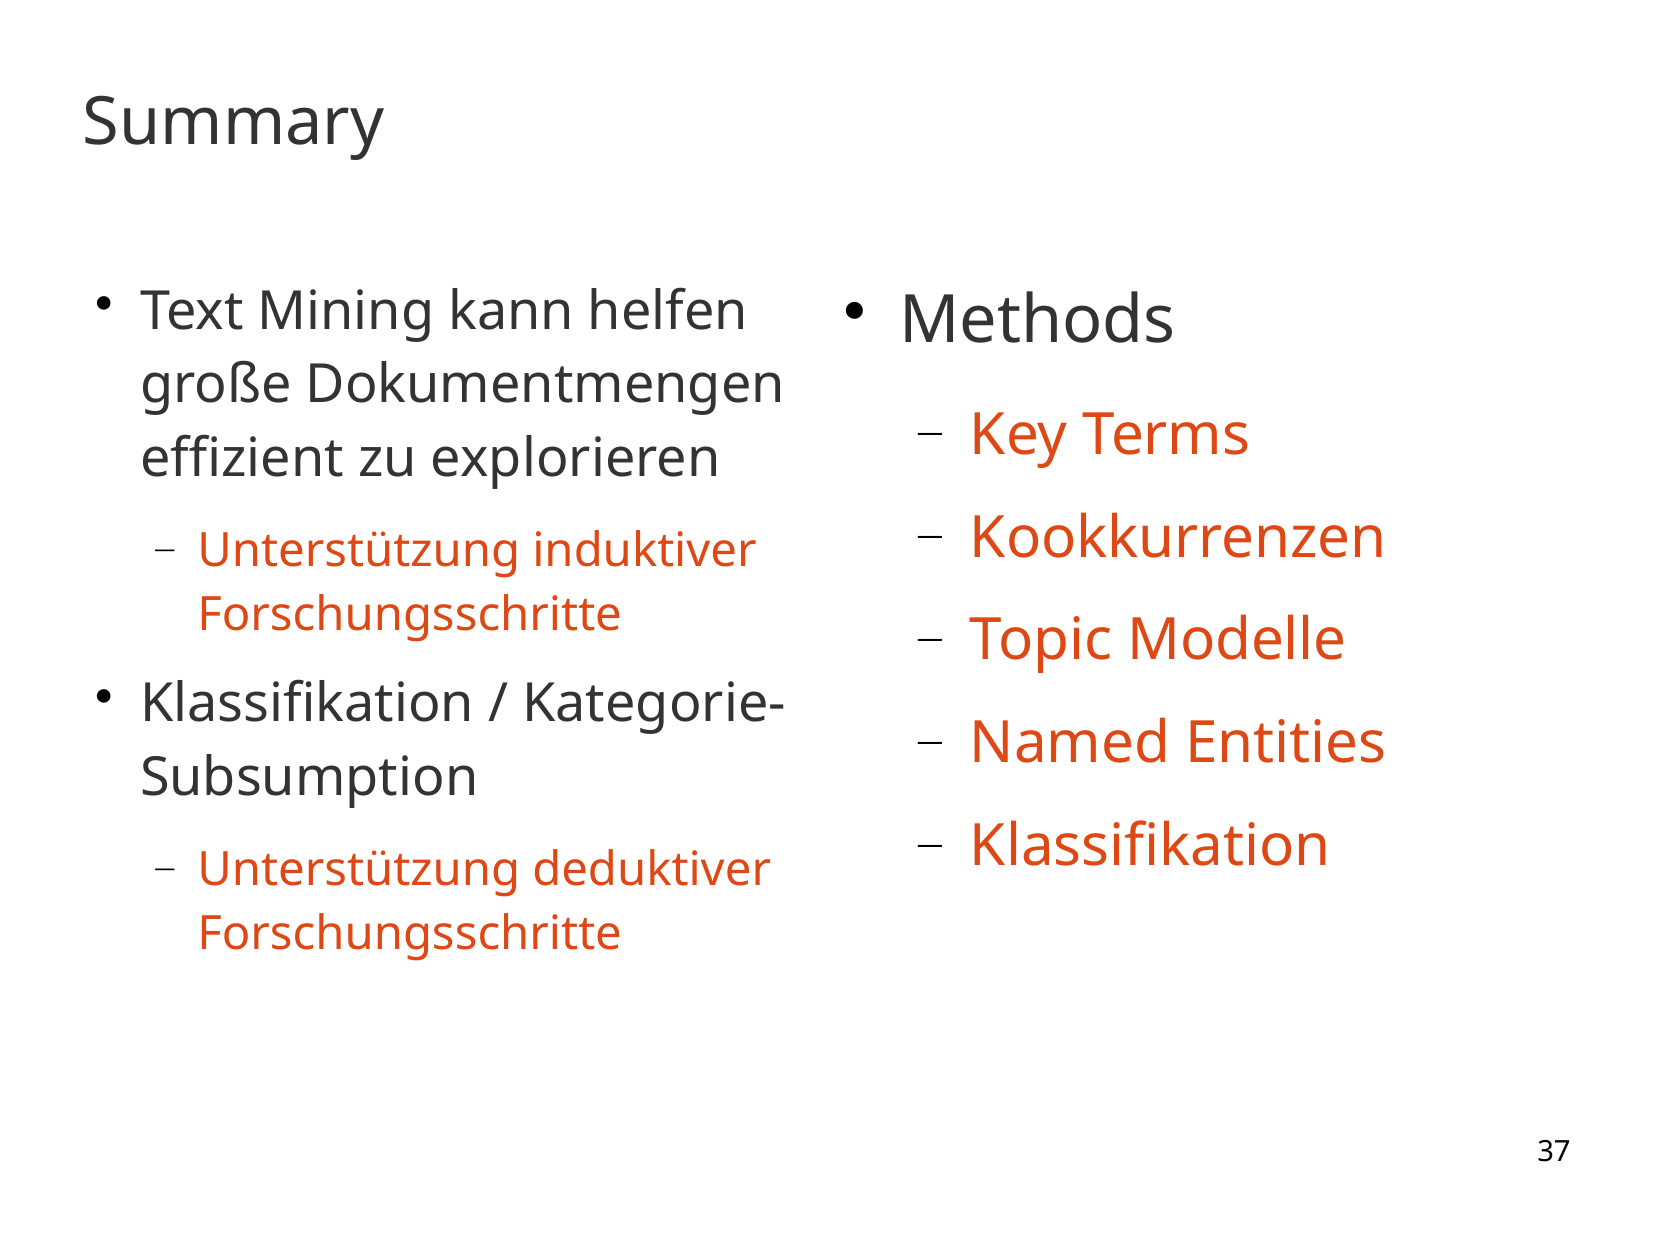

# Summary
Text Mining kann helfen große Dokumentmengen effizient zu explorieren
Unterstützung induktiver Forschungsschritte
Klassifikation / Kategorie-Subsumption
Unterstützung deduktiver Forschungsschritte
Methods
Key Terms
Kookkurrenzen
Topic Modelle
Named Entities
Klassifikation
37